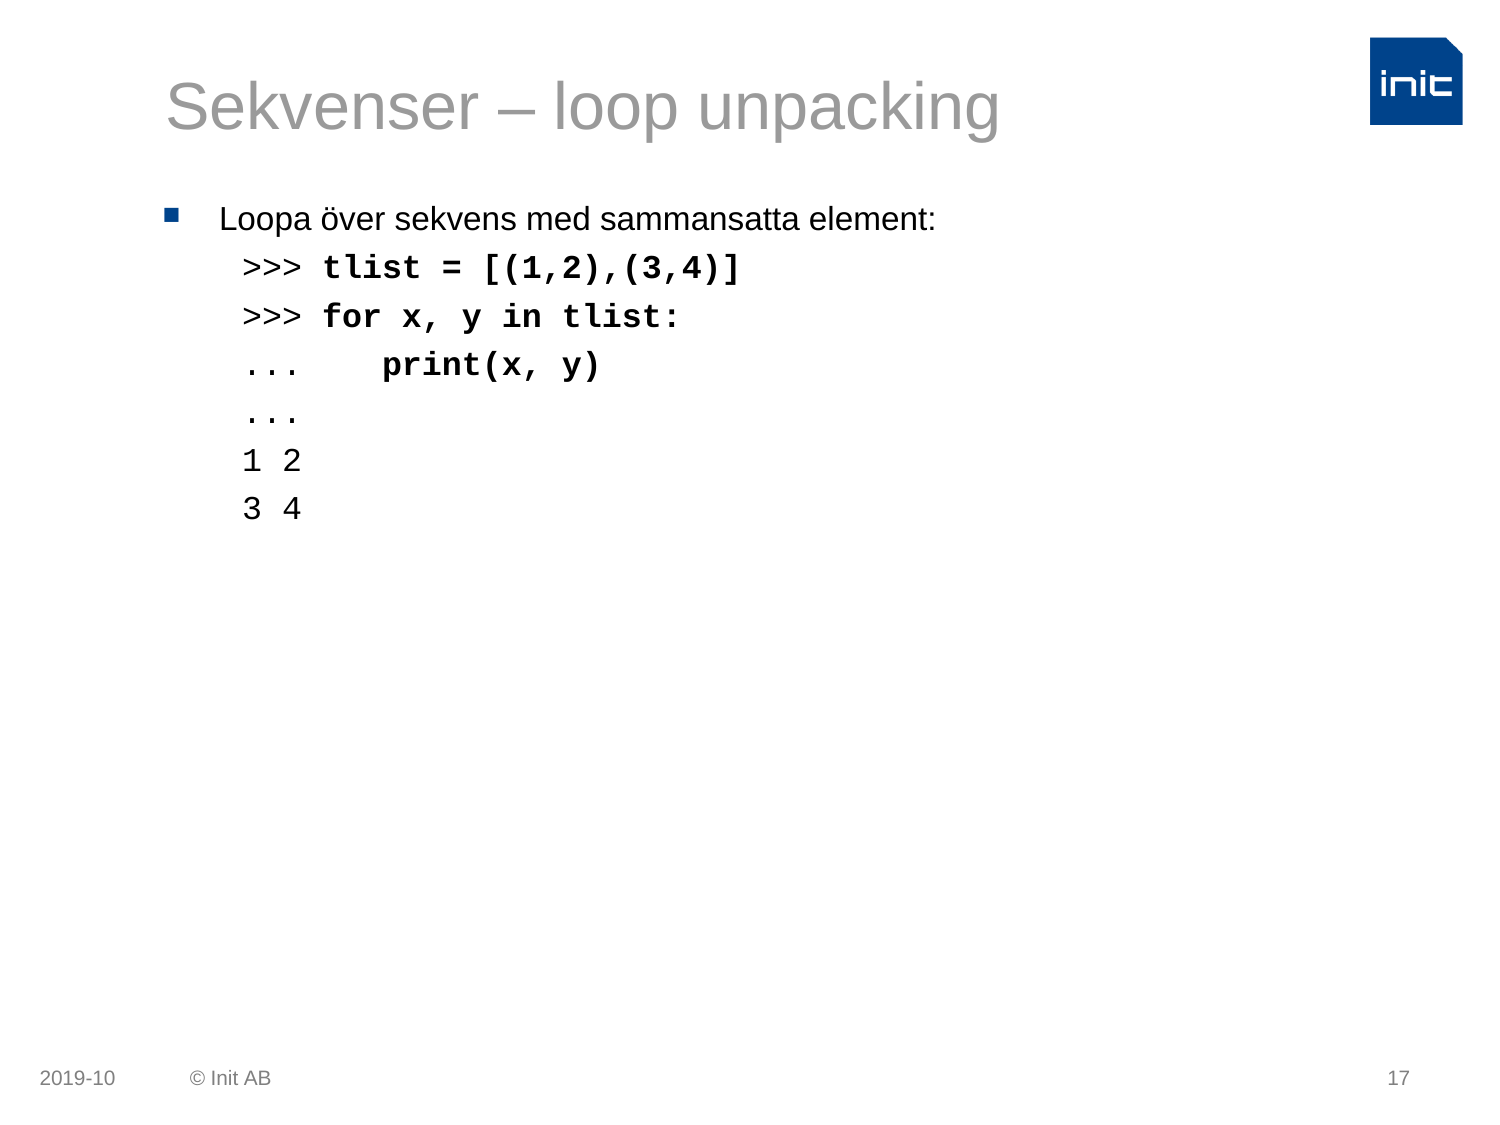

Sekvenser – loop unpacking
Loopa över sekvens med sammansatta element:
>>> tlist = [(1,2),(3,4)]
>>> for x, y in tlist:
... print(x, y)
...
1 2
3 4
2019-10
© Init AB